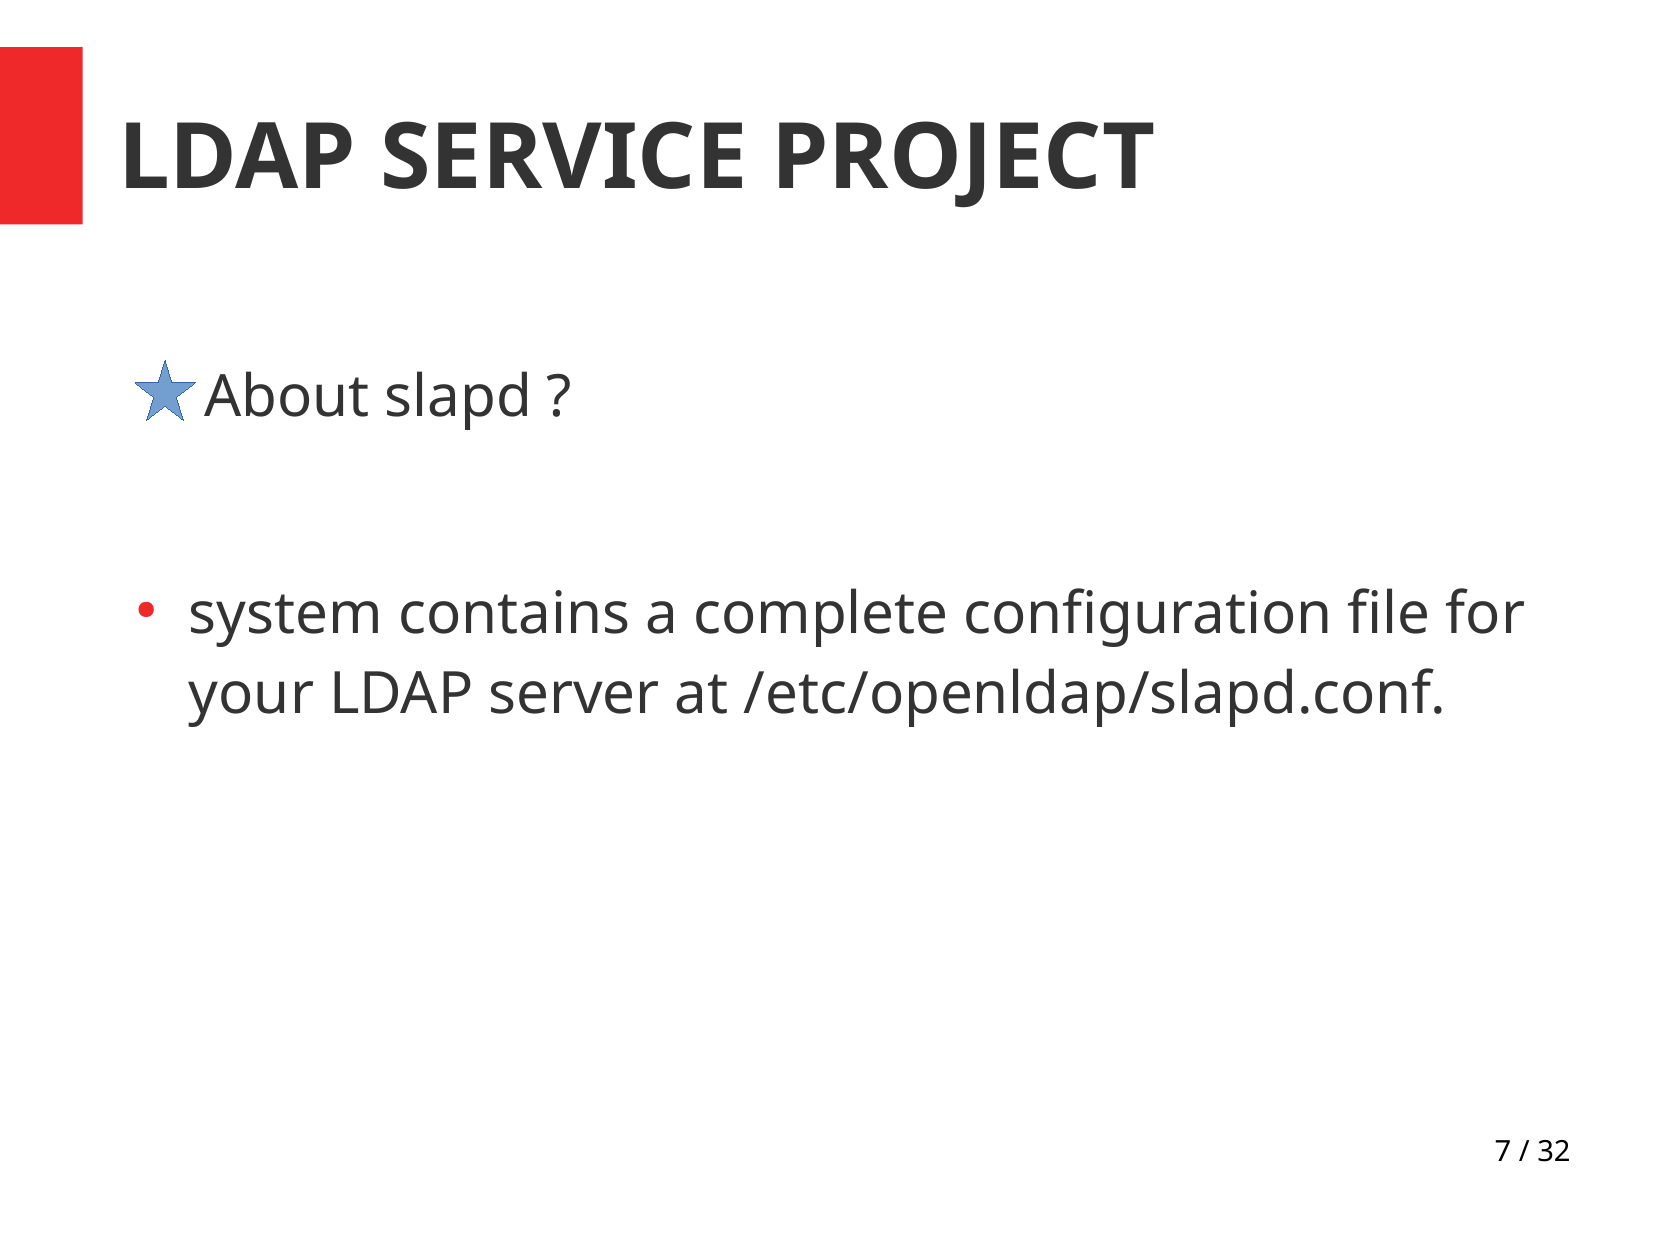

# LDAP SERVICE PROJECT
 About slapd ?
system contains a complete configuration file for your LDAP server at /etc/openldap/slapd.conf.
7